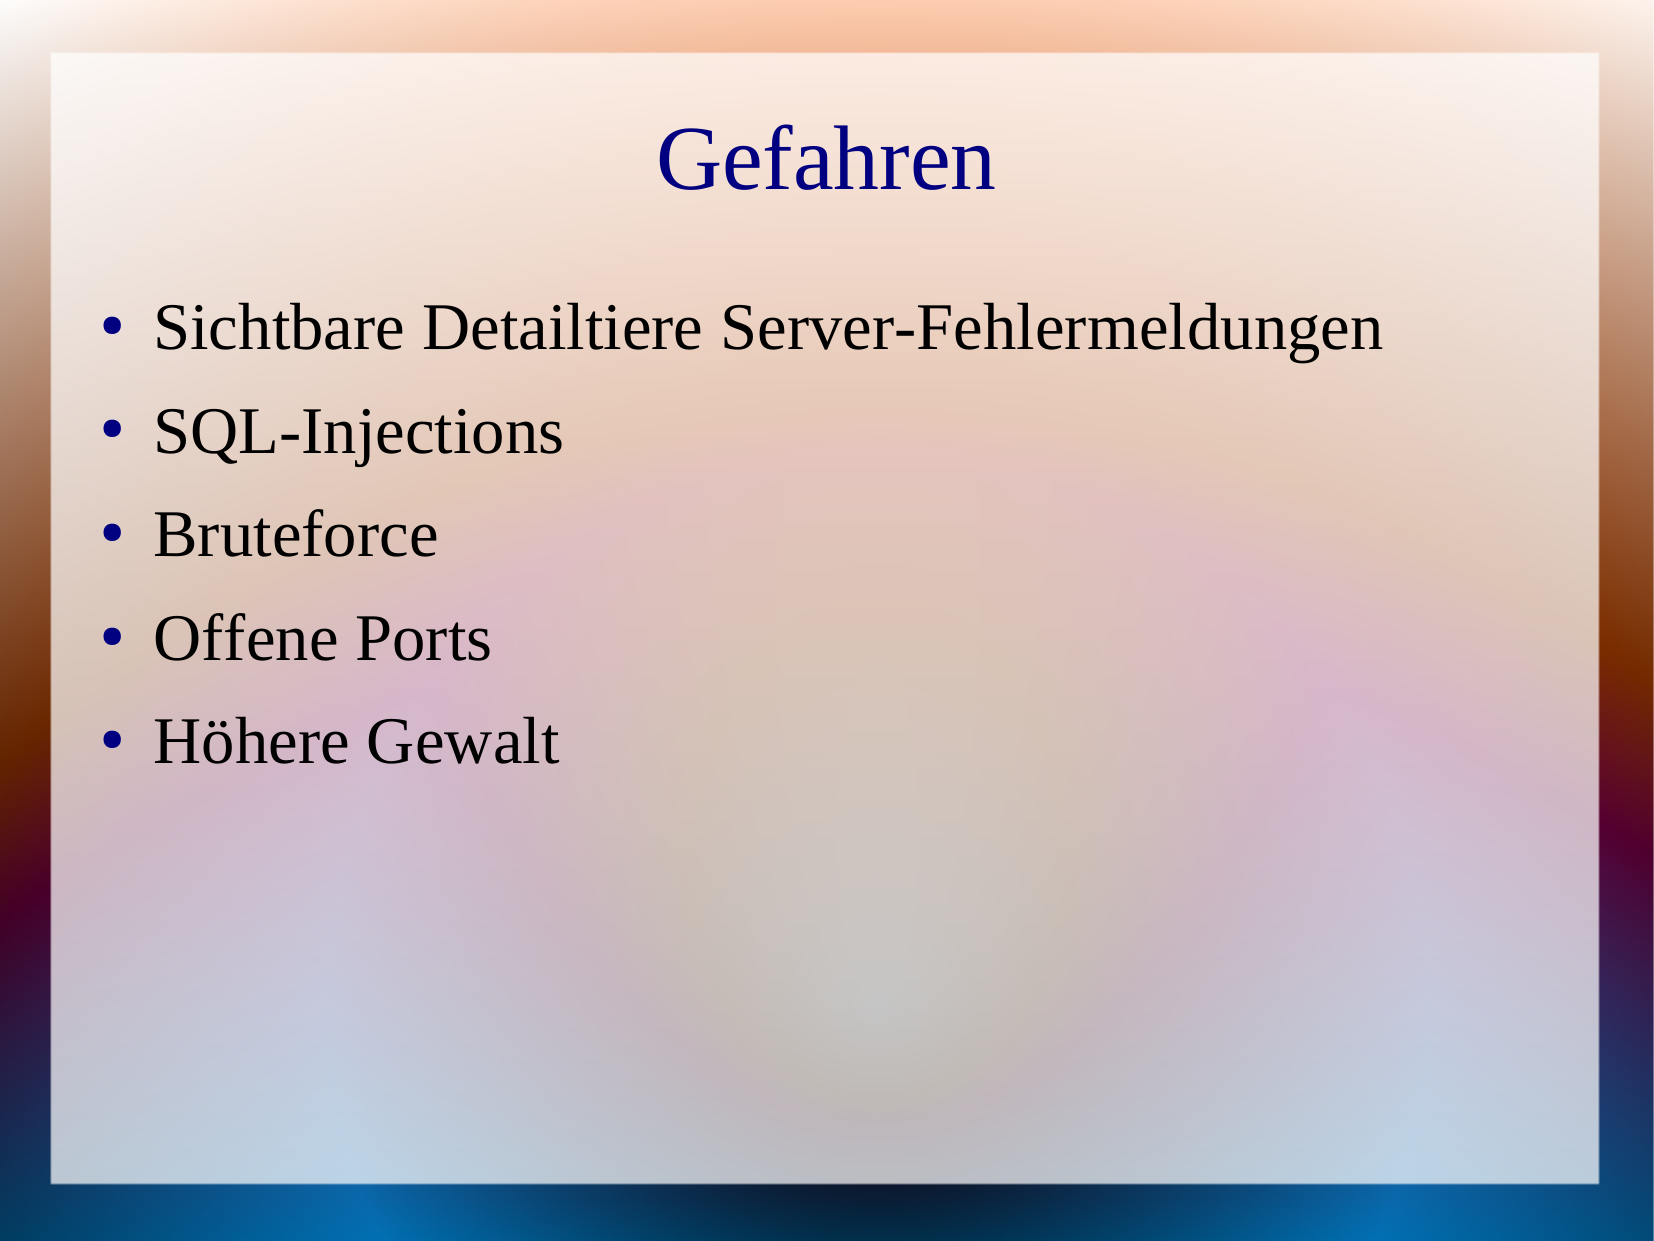

# Gefahren
Sichtbare Detailtiere Server-Fehlermeldungen
SQL-Injections
Bruteforce
Offene Ports
Höhere Gewalt